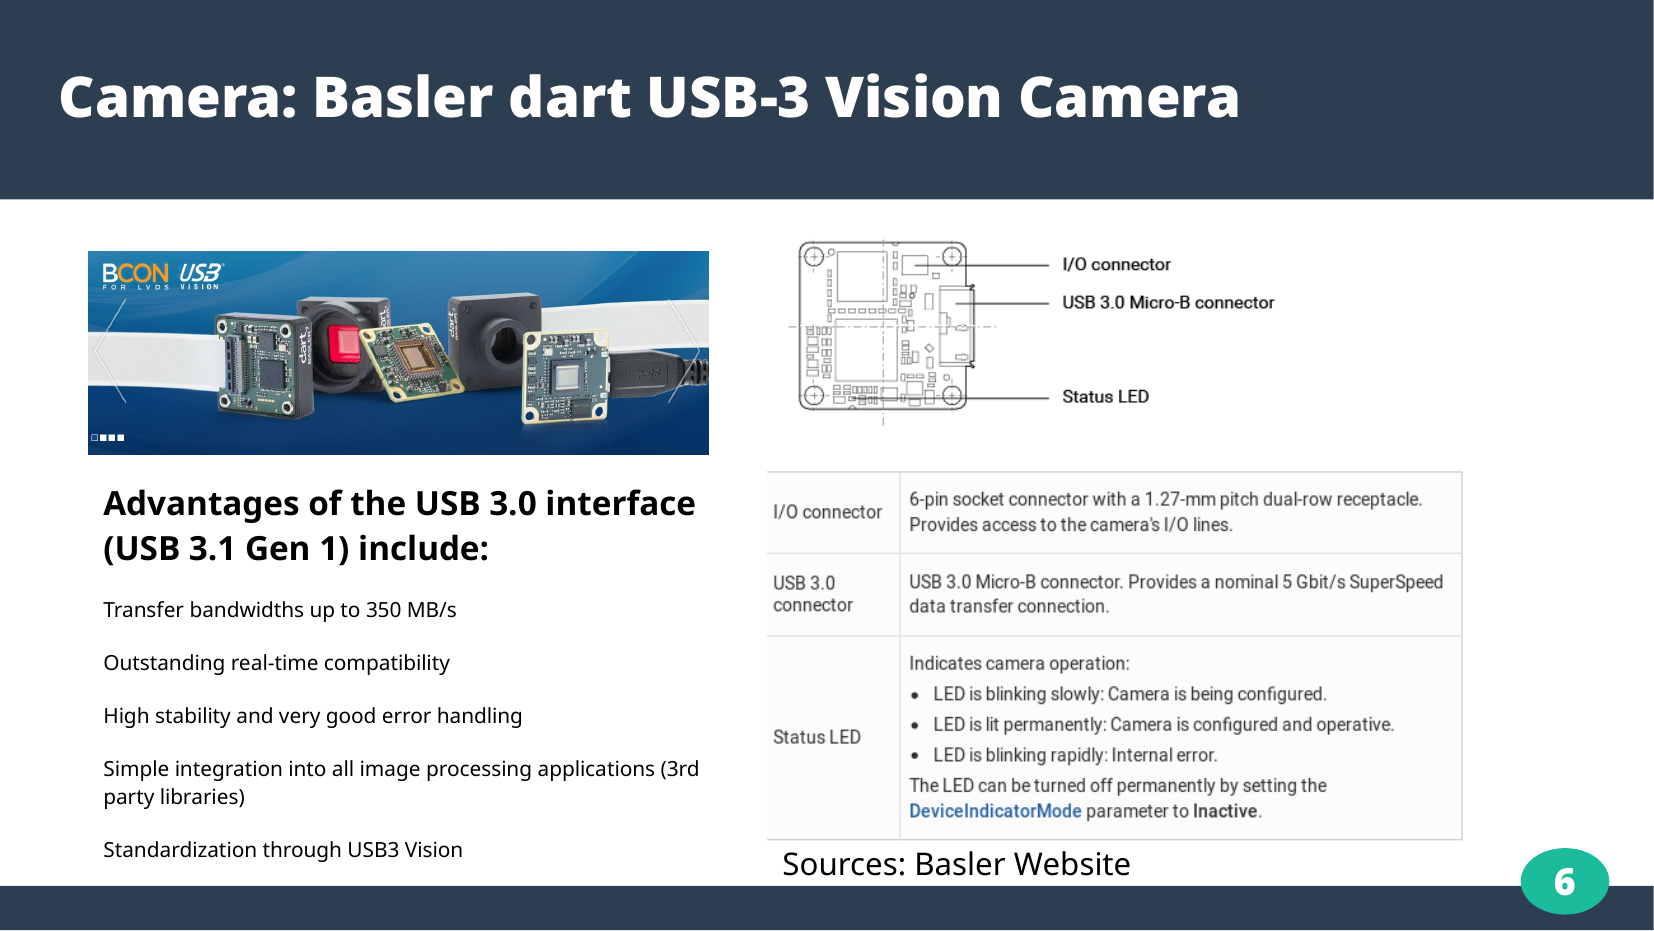

# Camera: Basler dart USB-3 Vision Camera
Advantages of the USB 3.0 interface (USB 3.1 Gen 1) include:
Transfer bandwidths up to 350 MB/s
Outstanding real-time compatibility
High stability and very good error handling
Simple integration into all image processing applications (3rd party libraries)
Standardization through USB3 Vision
Sources: Basler Website
6